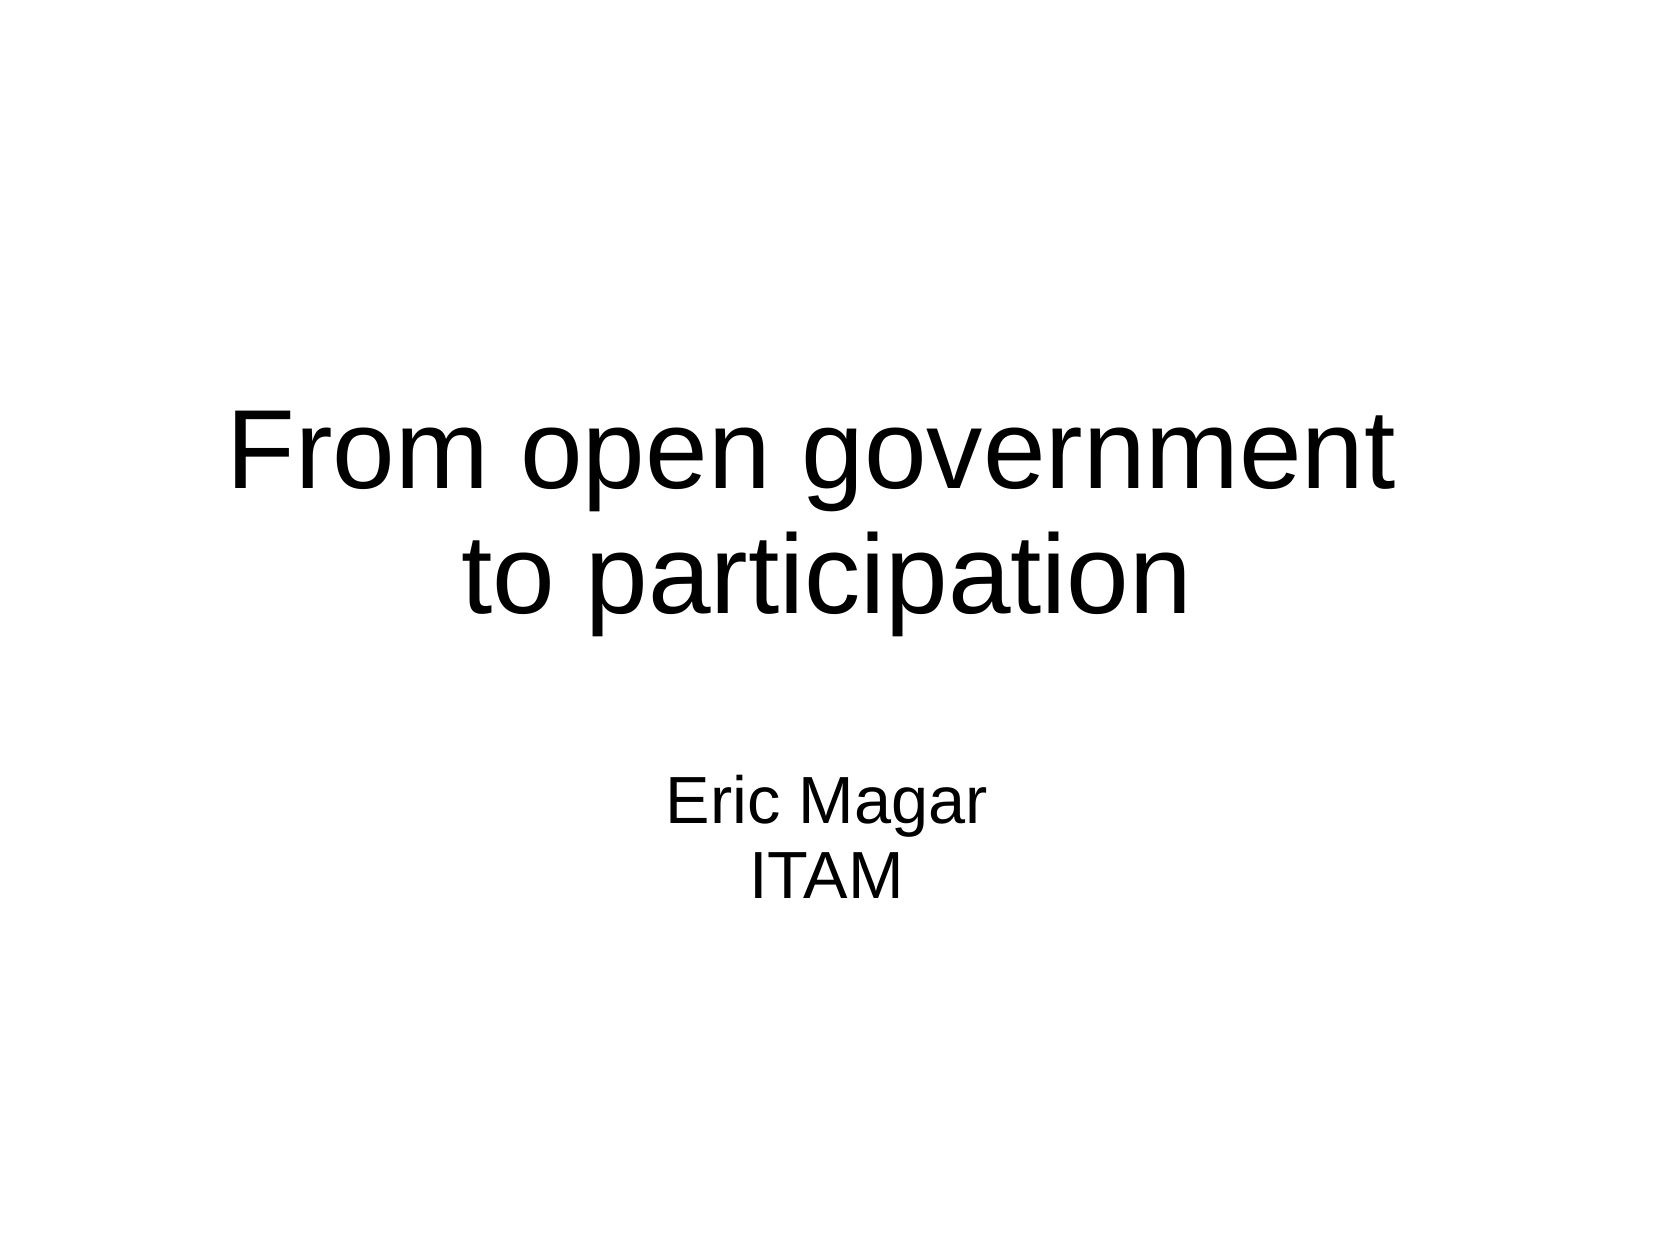

#
From open government
to participation
Eric Magar
ITAM